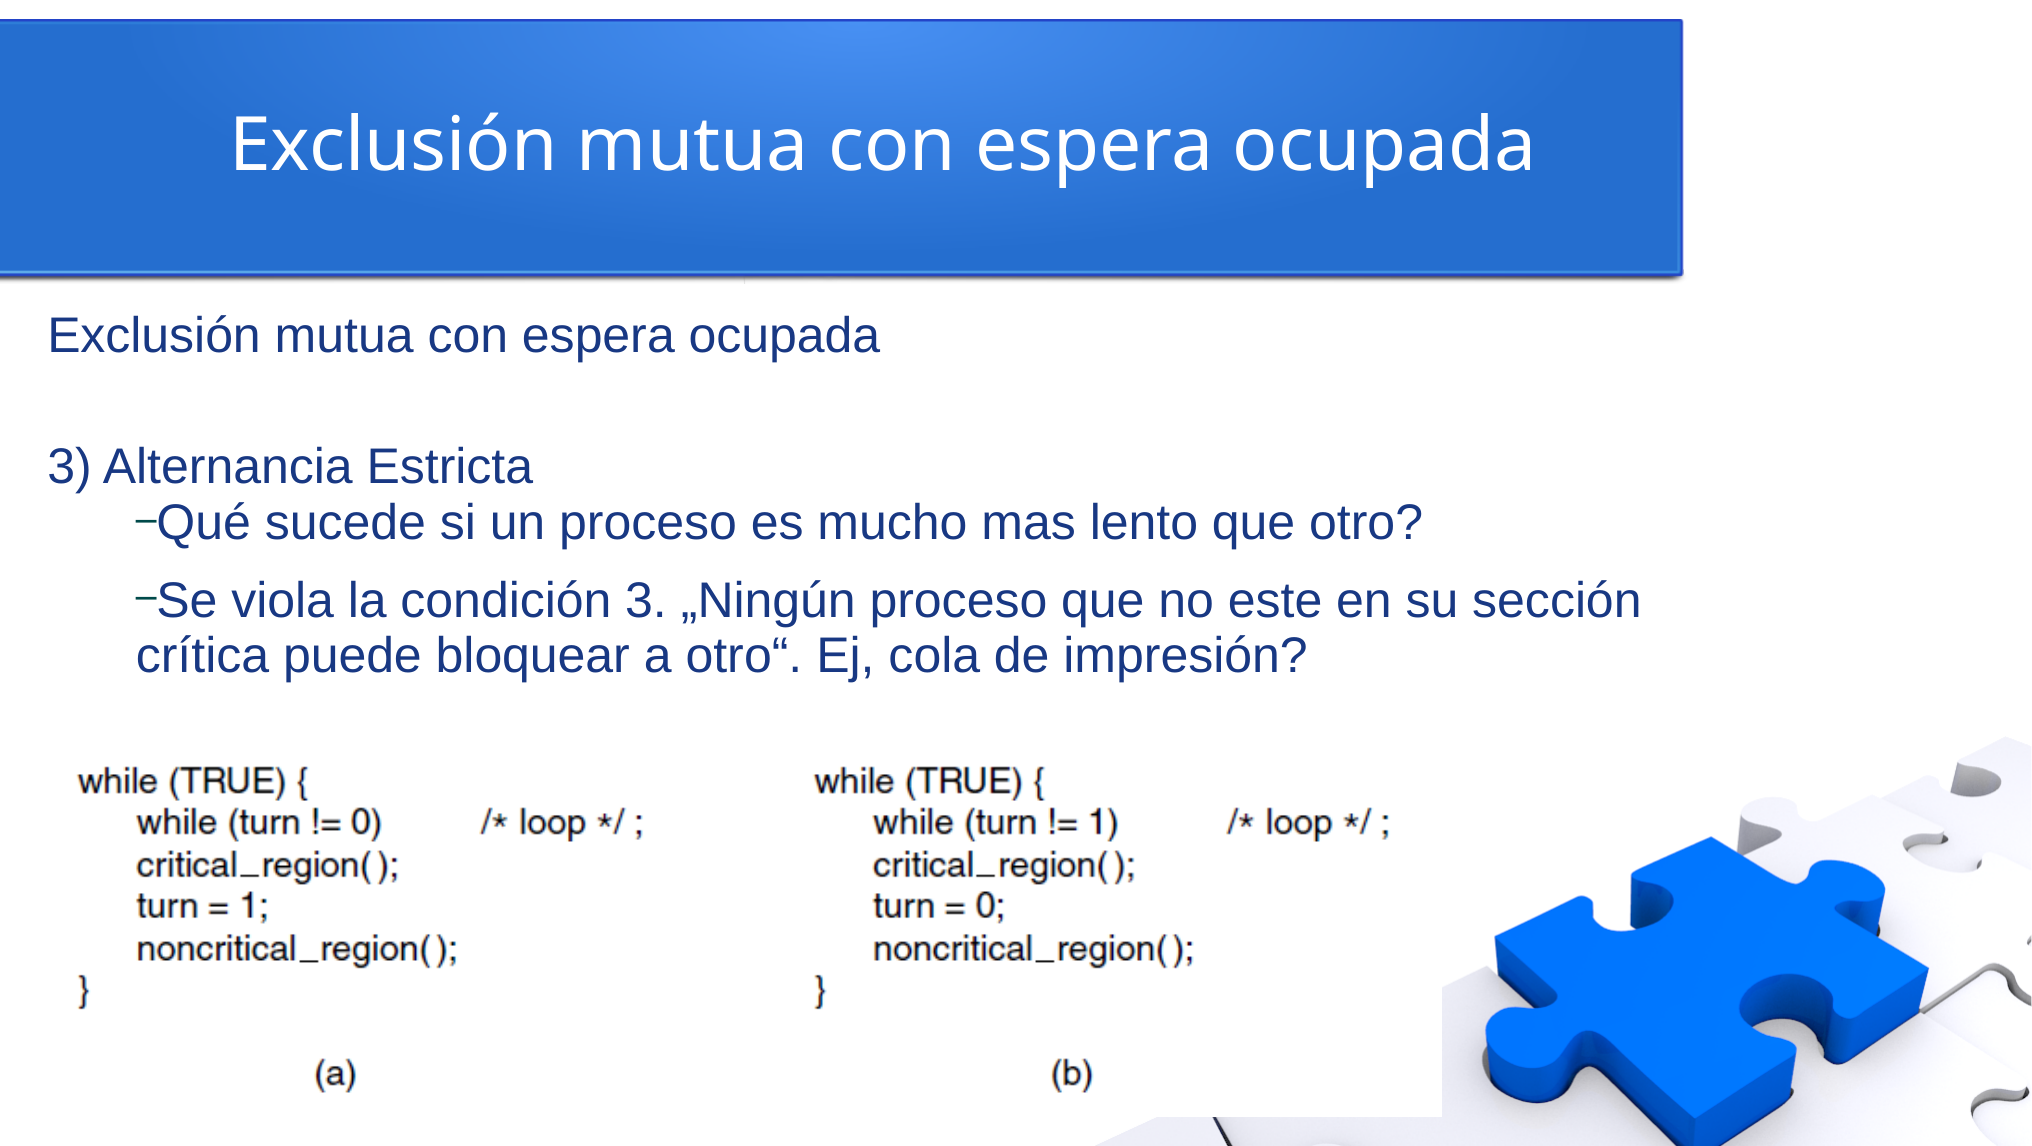

# Exclusión mutua con espera ocupada
Exclusión mutua con espera ocupada
3) Alternancia Estricta
Qué sucede si un proceso es mucho mas lento que otro?
Se viola la condición 3. „Ningún proceso que no este en su sección crítica puede bloquear a otro“. Ej, cola de impresión?